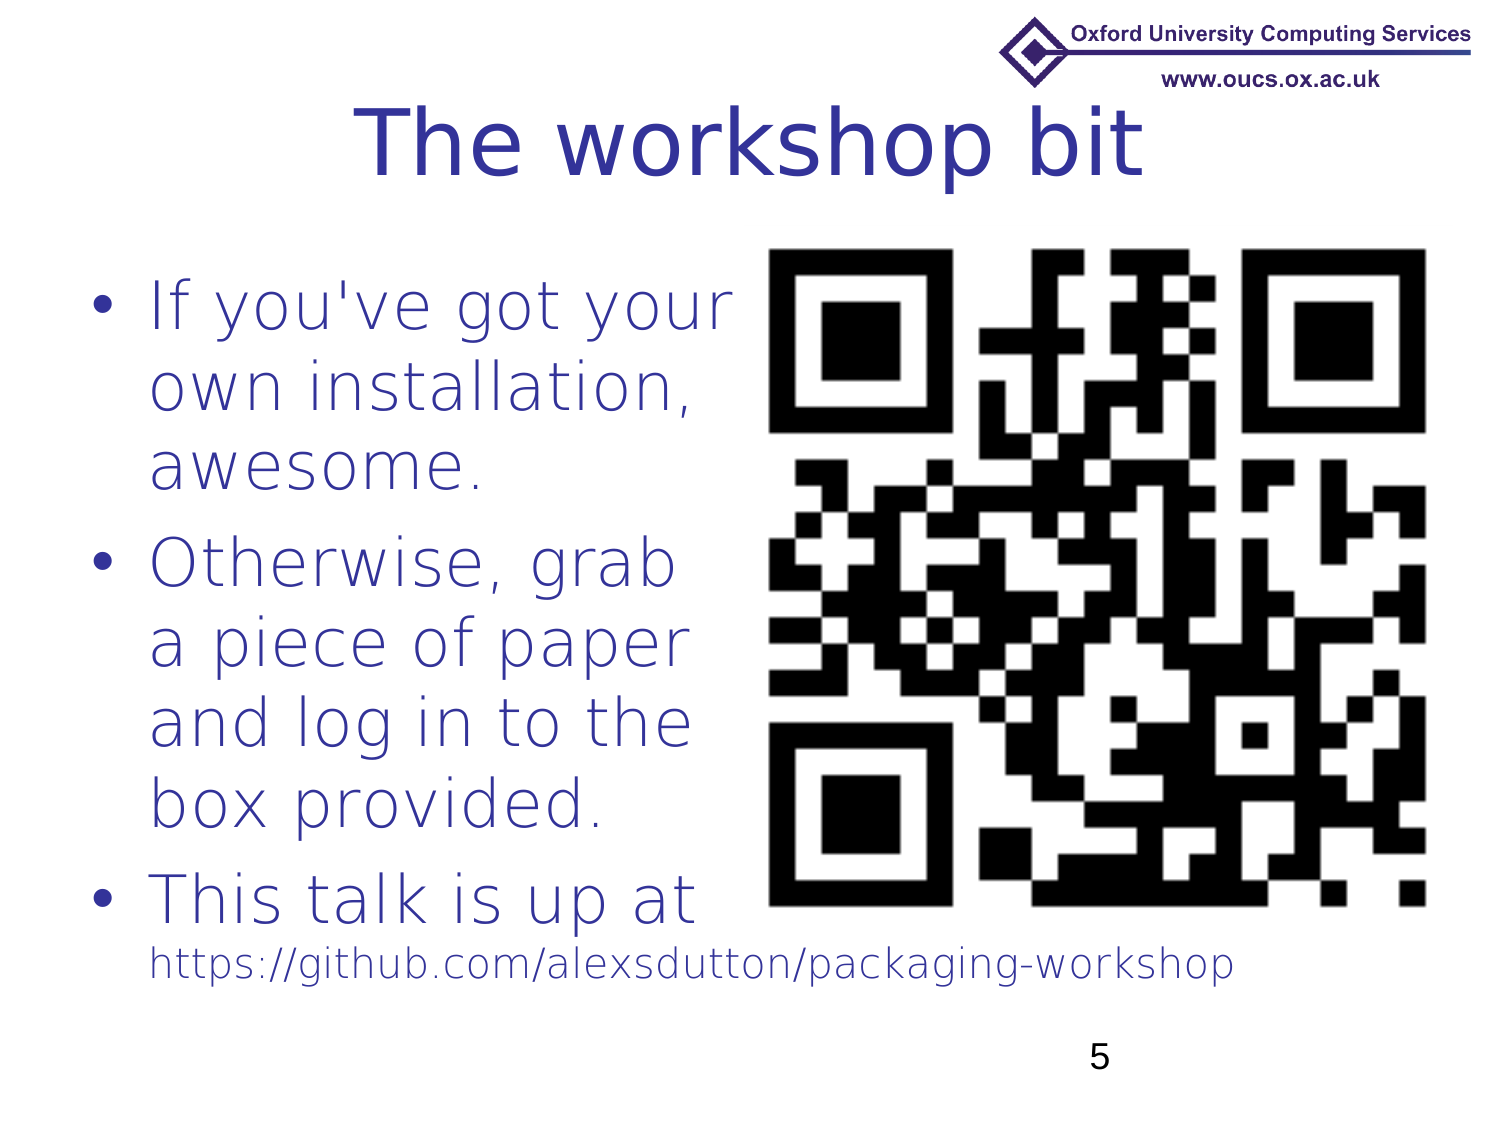

# The workshop bit
If you've got your
own installation,
awesome.
Otherwise, grab
a piece of paper
and log in to the
box provided.
This talk is up at https://github.com/alexsdutton/packaging-workshop
5